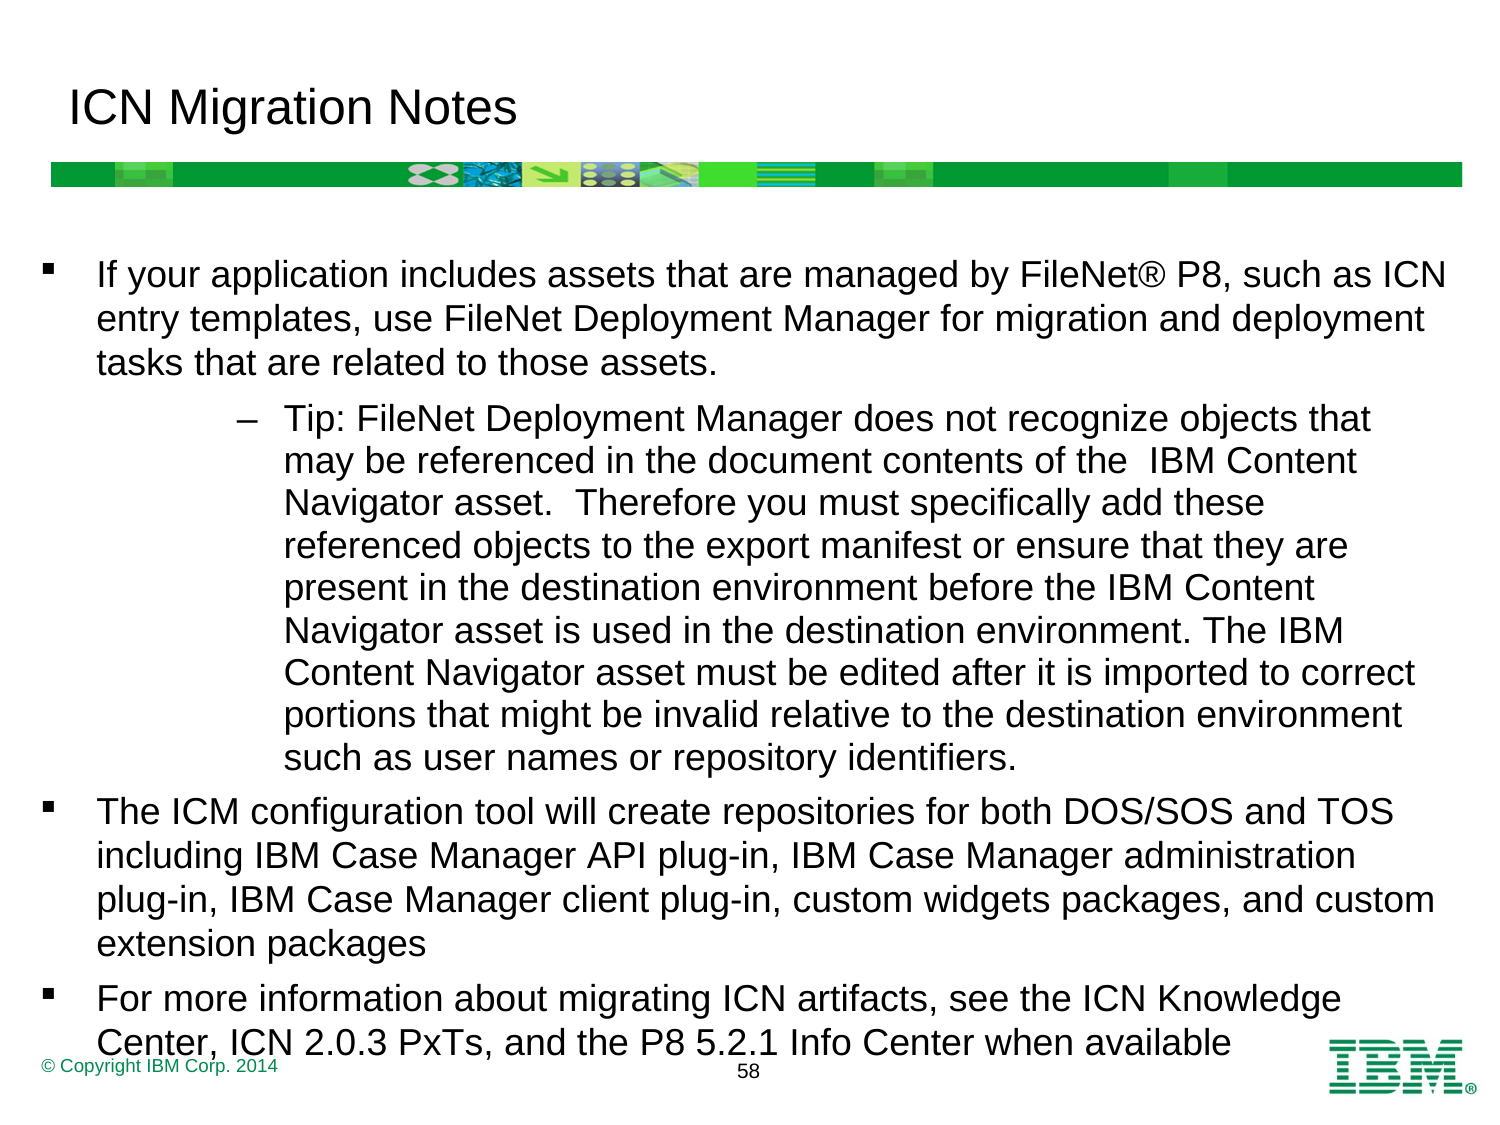

# ICN Migration Notes
If your application includes assets that are managed by FileNet® P8, such as ICN entry templates, use FileNet Deployment Manager for migration and deployment tasks that are related to those assets.
Tip: FileNet Deployment Manager does not recognize objects that may be referenced in the document contents of the IBM Content Navigator asset. Therefore you must specifically add these referenced objects to the export manifest or ensure that they are present in the destination environment before the IBM Content Navigator asset is used in the destination environment. The IBM Content Navigator asset must be edited after it is imported to correct portions that might be invalid relative to the destination environment such as user names or repository identifiers.
The ICM configuration tool will create repositories for both DOS/SOS and TOS including IBM Case Manager API plug-in, IBM Case Manager administration plug-in, IBM Case Manager client plug-in, custom widgets packages, and custom extension packages
For more information about migrating ICN artifacts, see the ICN Knowledge Center, ICN 2.0.3 PxTs, and the P8 5.2.1 Info Center when available
58